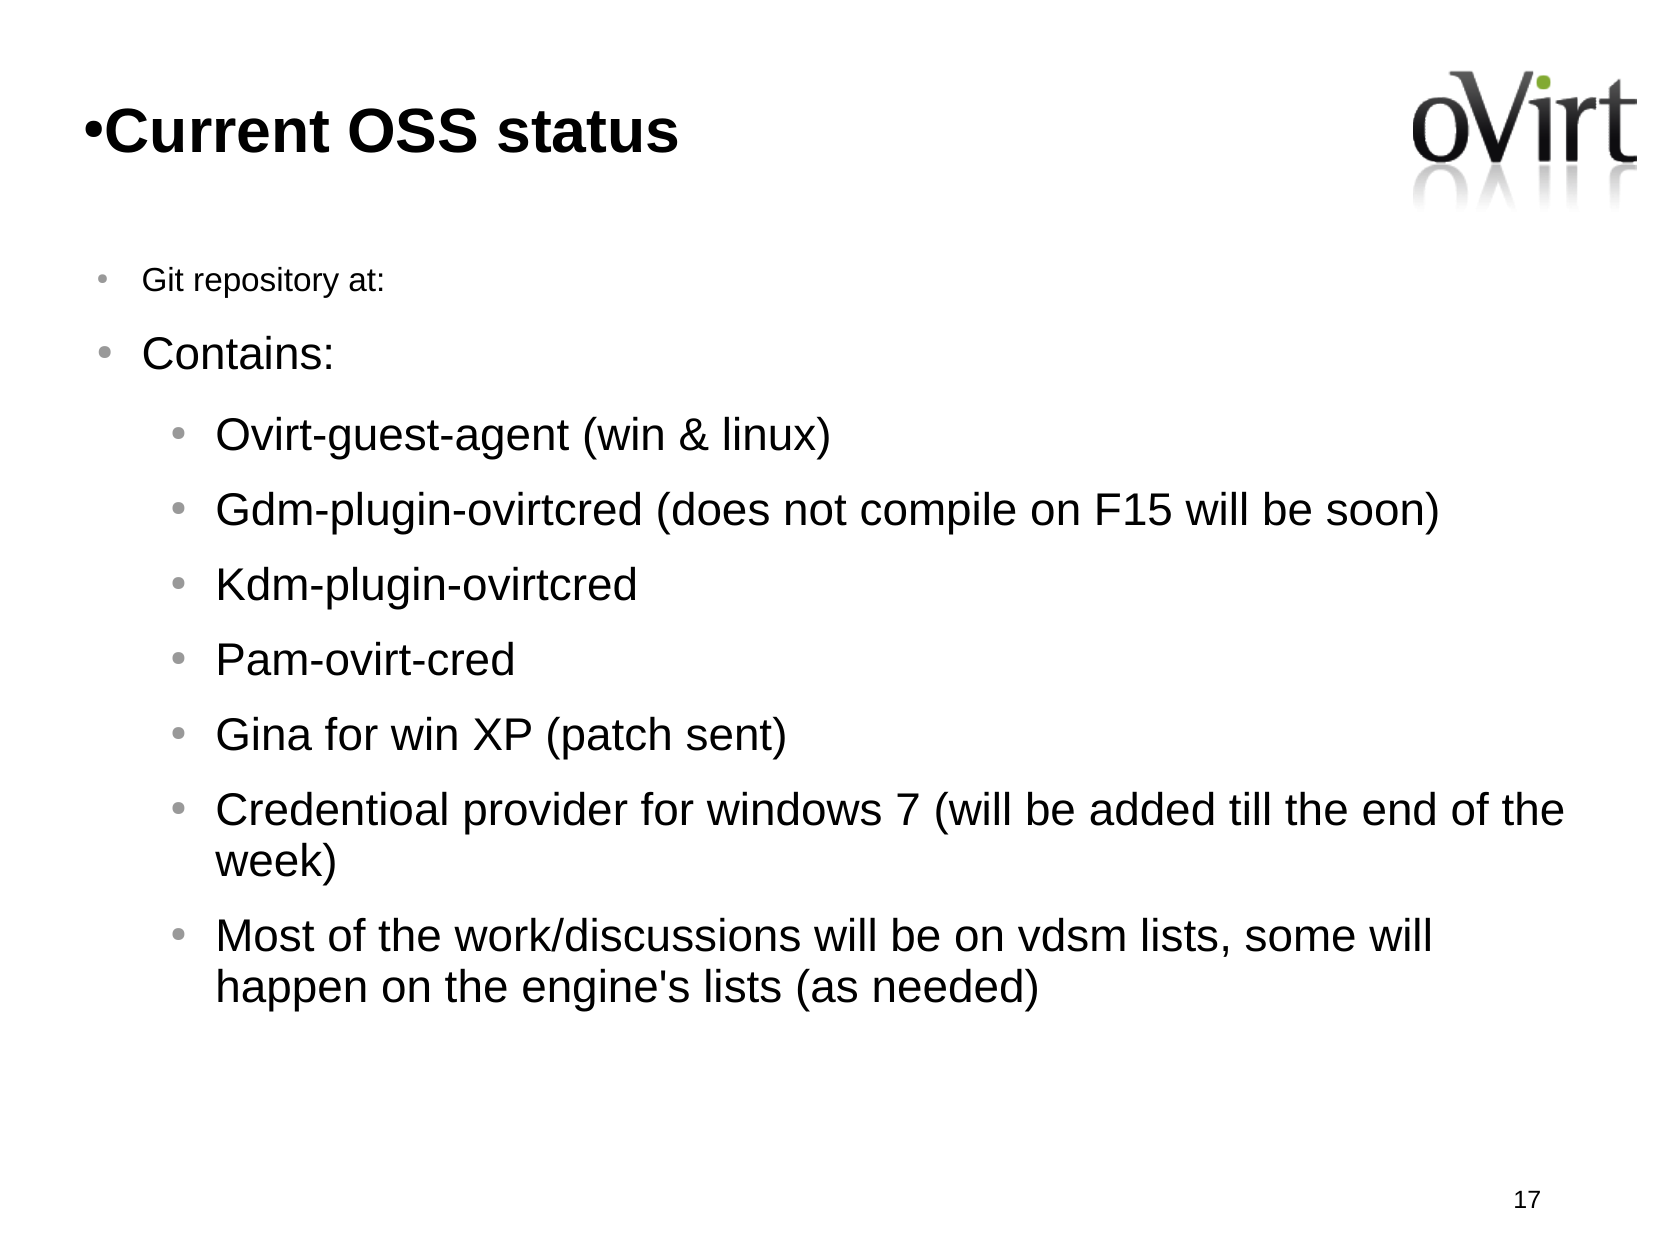

# Current OSS status
Git repository at:
Contains:
Ovirt-guest-agent (win & linux)
Gdm-plugin-ovirtcred (does not compile on F15 will be soon)
Kdm-plugin-ovirtcred
Pam-ovirt-cred
Gina for win XP (patch sent)
Credentioal provider for windows 7 (will be added till the end of the week)
Most of the work/discussions will be on vdsm lists, some will happen on the engine's lists (as needed)